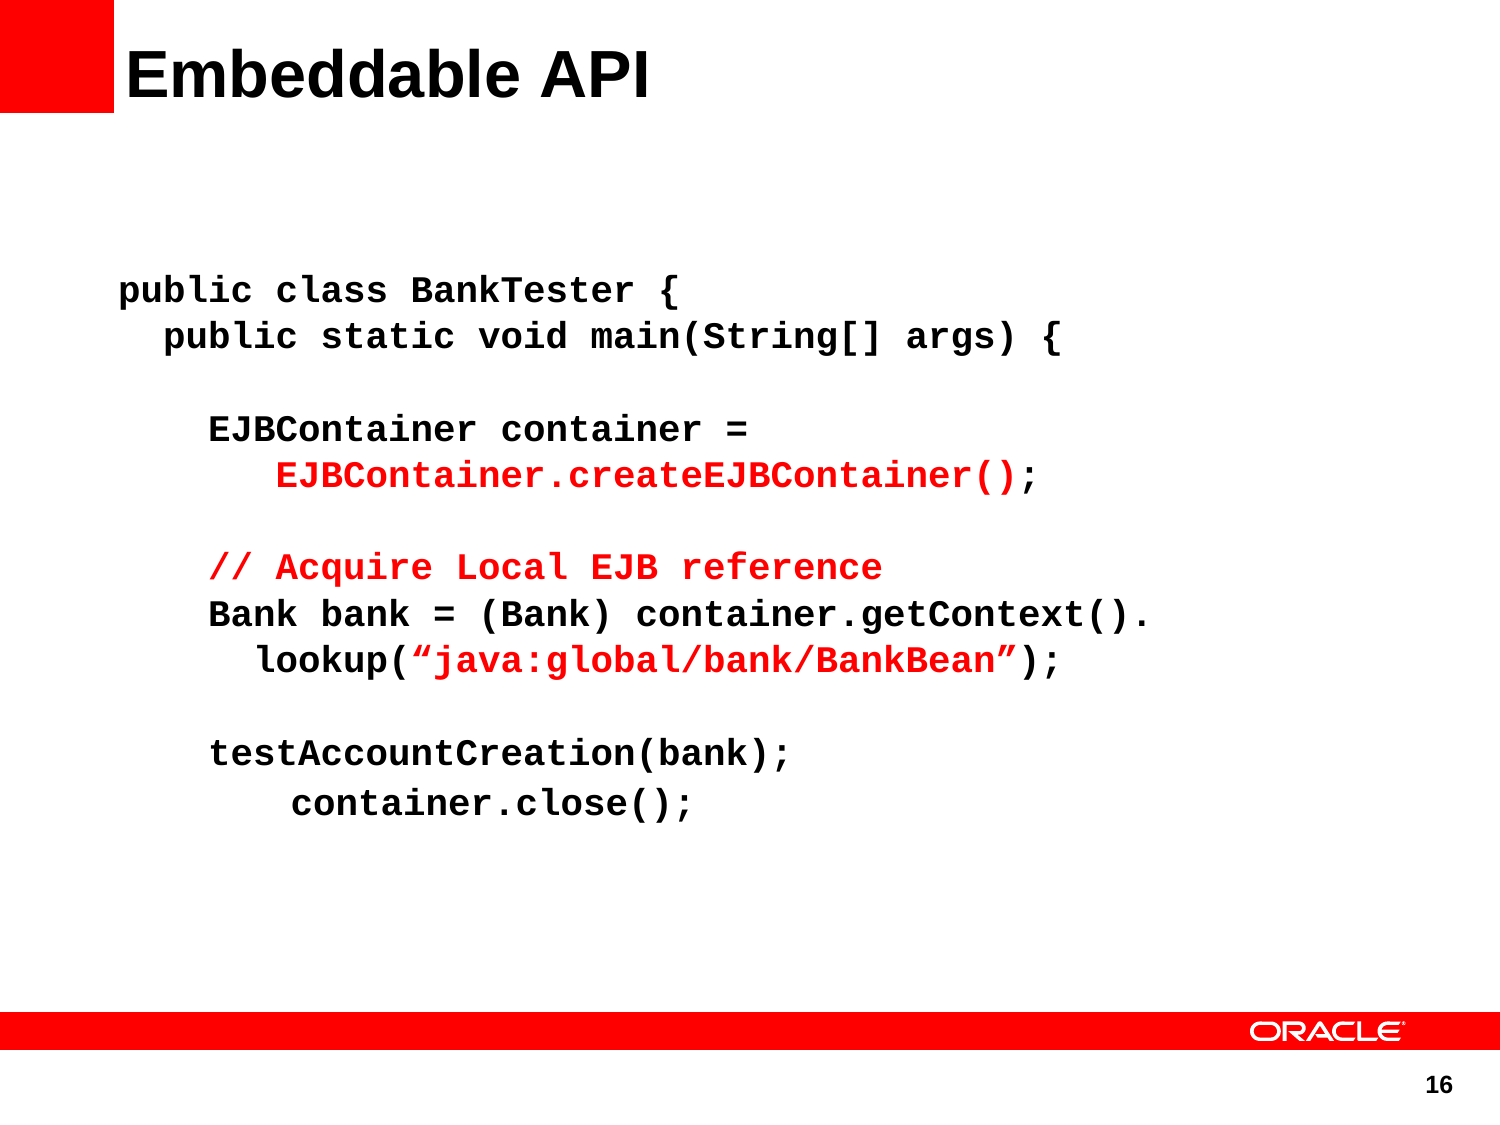

# Embeddable API
public class BankTester {
 public static void main(String[] args) {
 EJBContainer container =
 EJBContainer.createEJBContainer();
 // Acquire Local EJB reference
 Bank bank = (Bank) container.getContext().
 lookup(“java:global/bank/BankBean”);
 testAccountCreation(bank);
	 container.close();